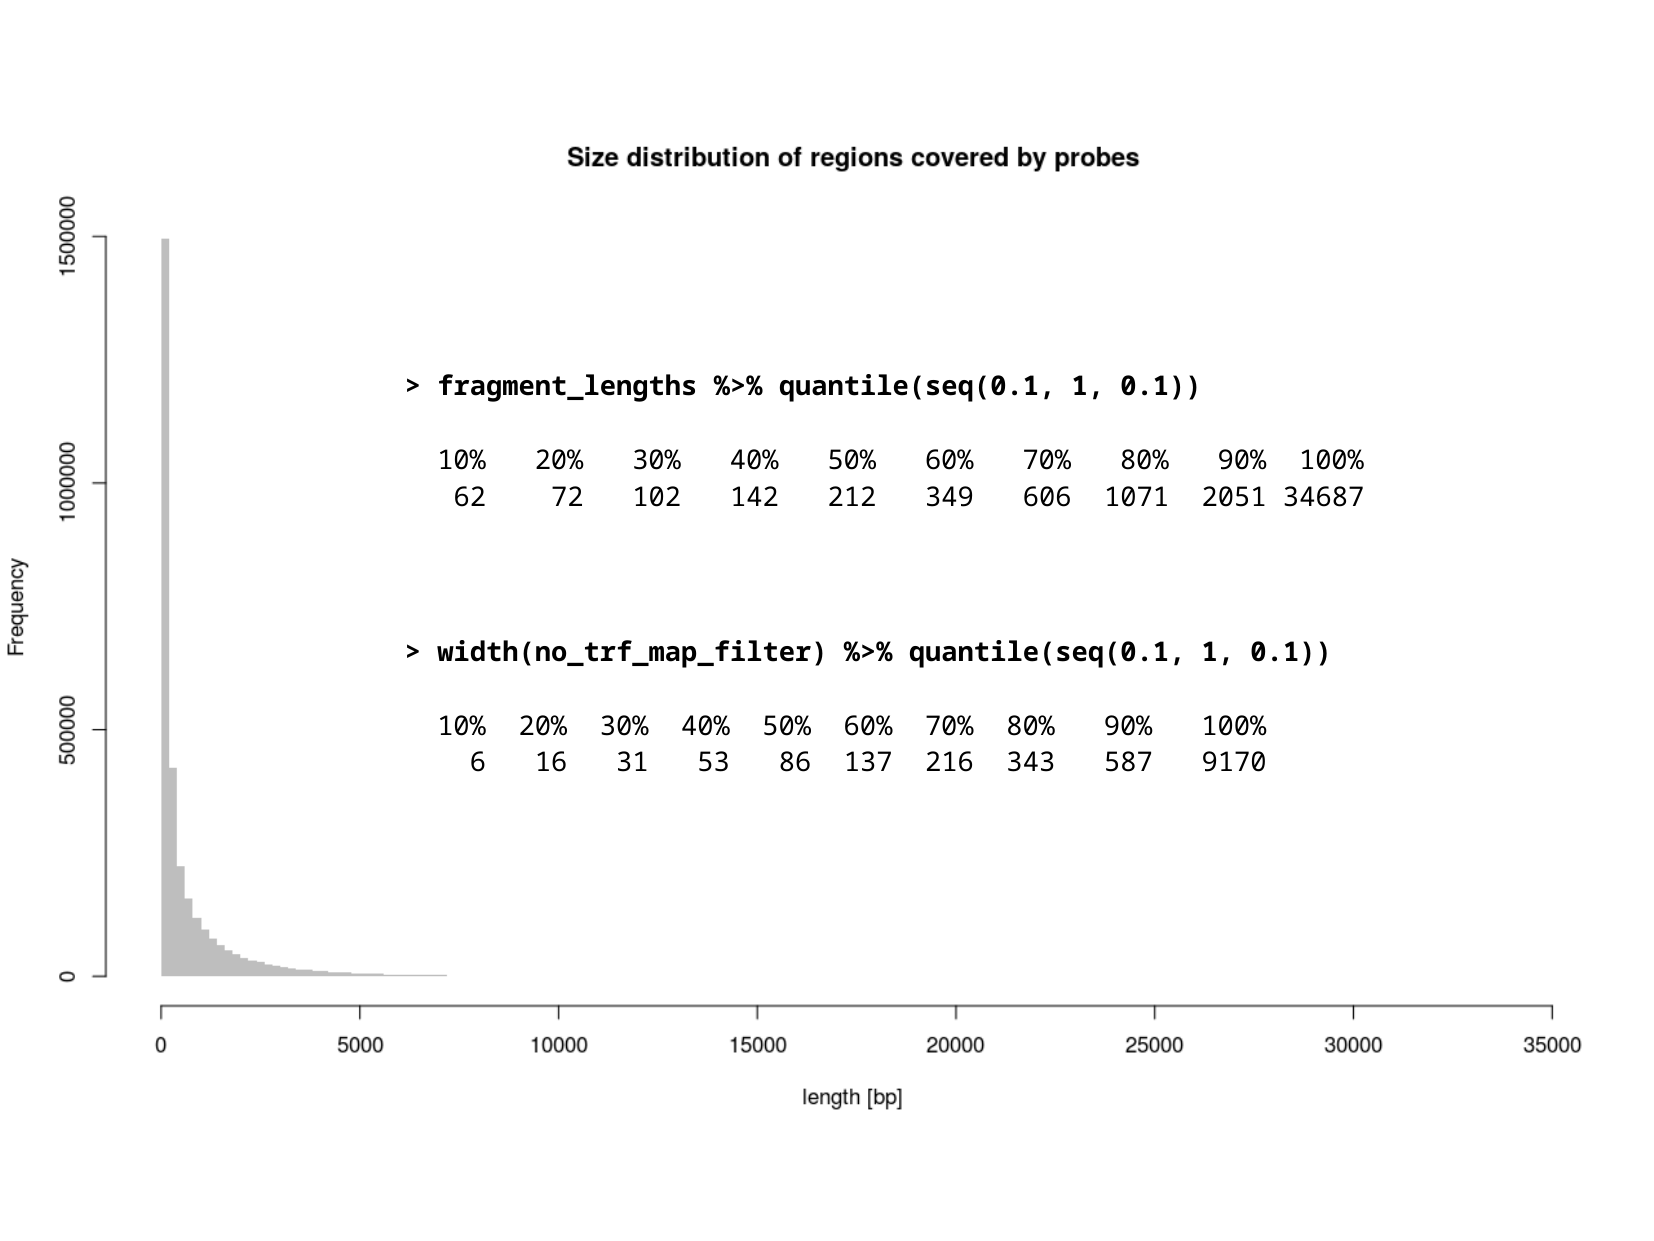

> fragment_lengths %>% quantile(seq(0.1, 1, 0.1))
 10% 20% 30% 40% 50% 60% 70% 80% 90% 100%
 62 72 102 142 212 349 606 1071 2051 34687
> width(no_trf_map_filter) %>% quantile(seq(0.1, 1, 0.1))
 10% 20% 30% 40% 50% 60% 70% 80% 90% 100%
 6 16 31 53 86 137 216 343 587 9170